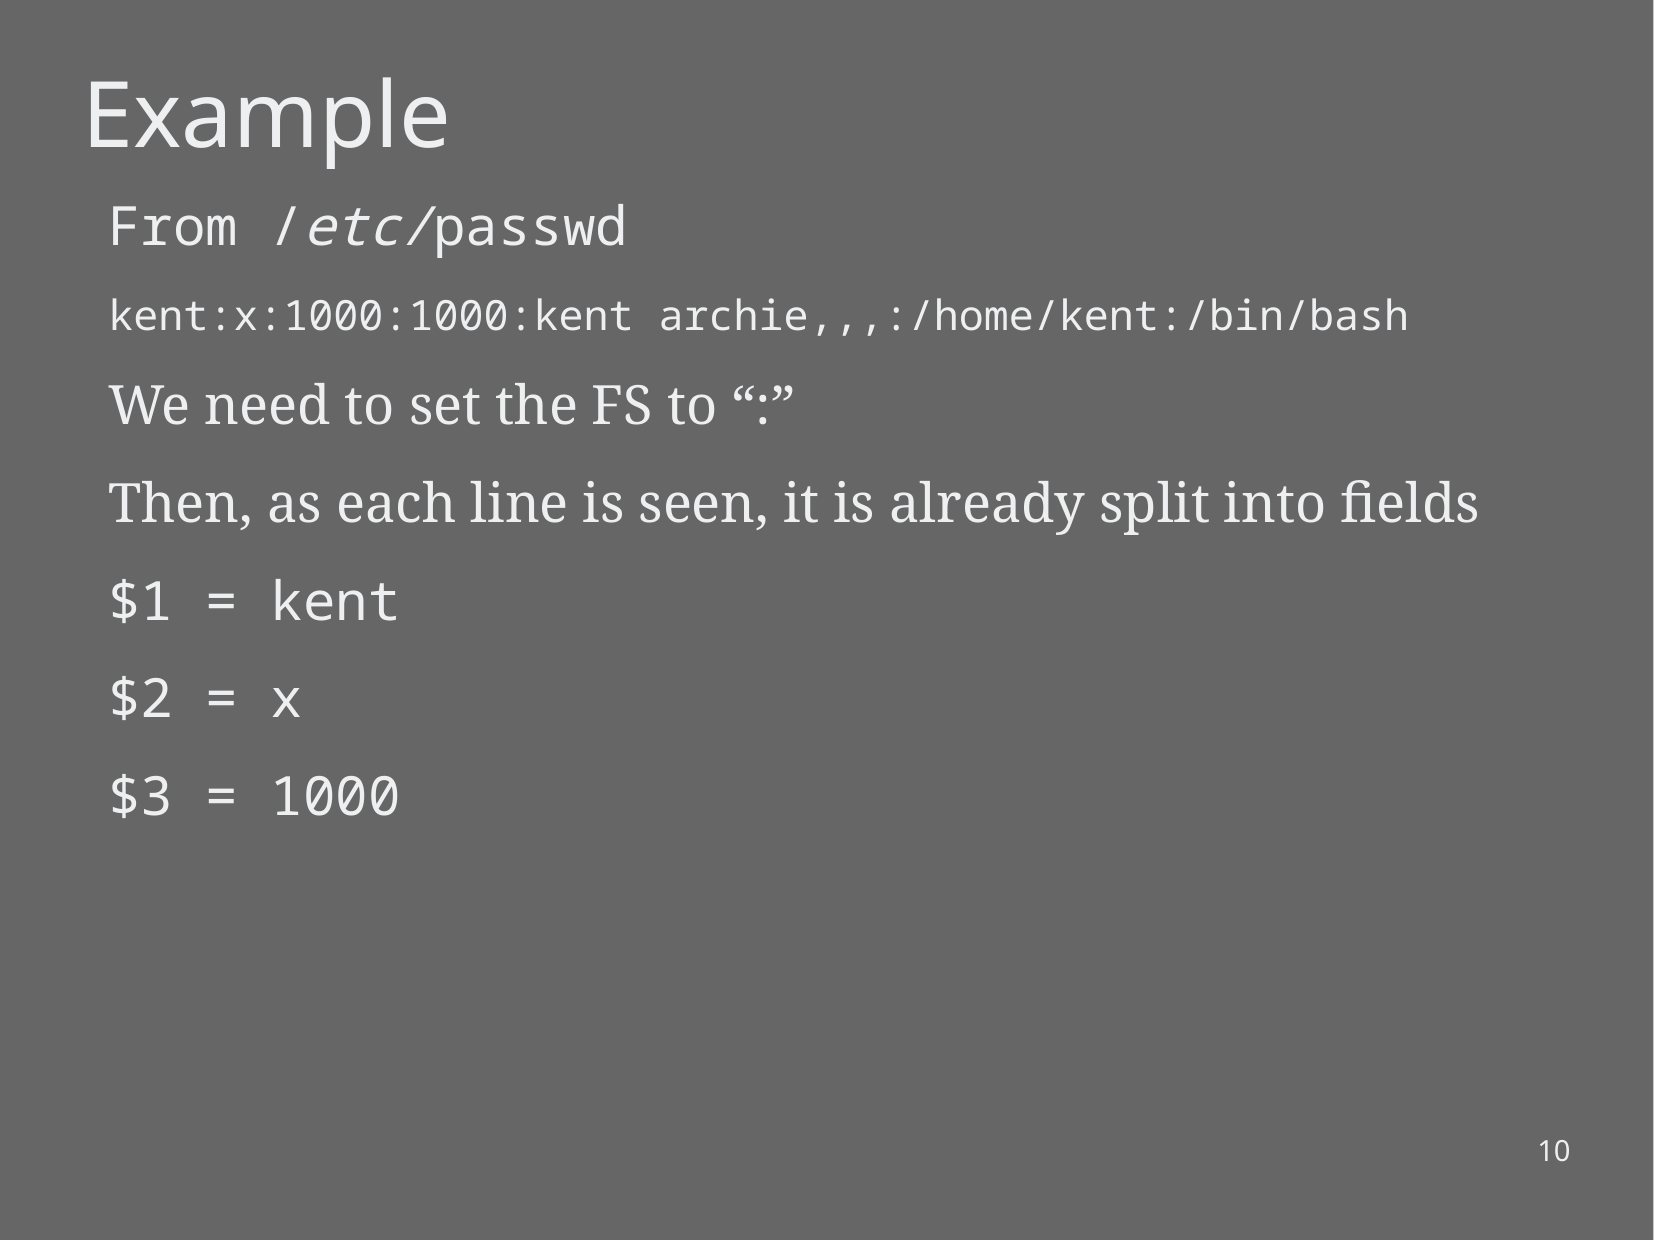

# Example
From /etc/passwd
kent:x:1000:1000:kent archie,,,:/home/kent:/bin/bash
We need to set the FS to “:”
Then, as each line is seen, it is already split into fields
$1 = kent
$2 = x
$3 = 1000
10